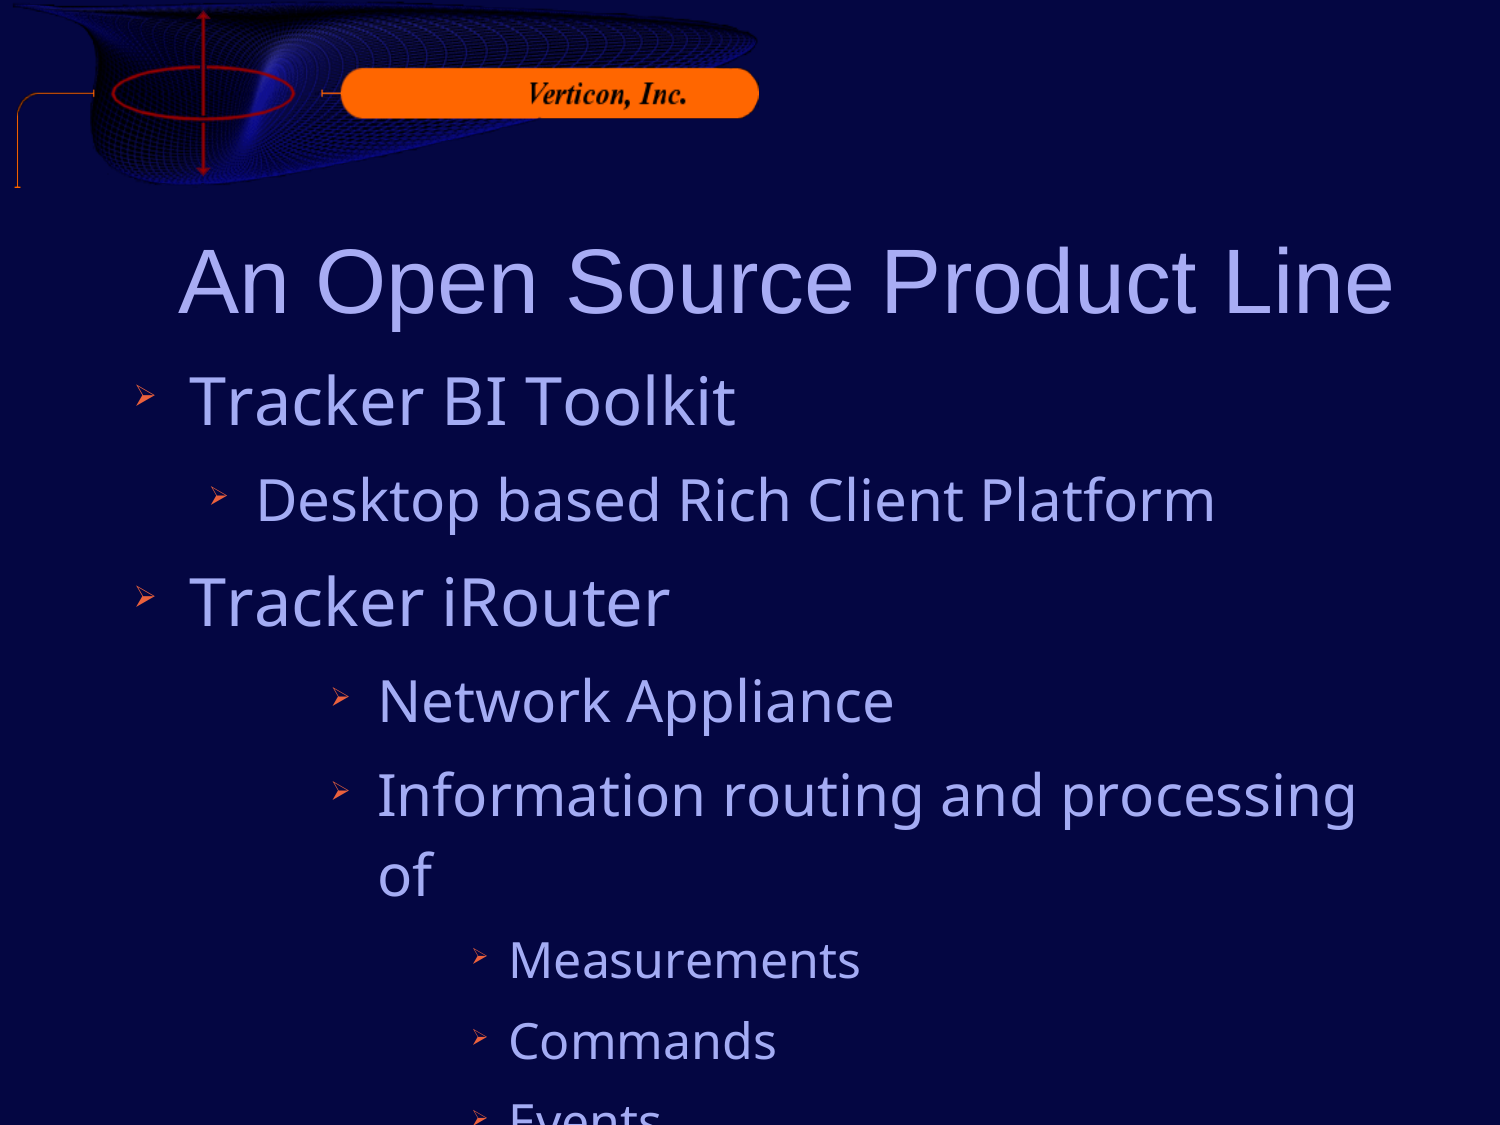

# An Open Source Product Line
Tracker BI Toolkit
Desktop based Rich Client Platform
Tracker iRouter
Network Appliance
Information routing and processing of
Measurements
Commands
Events